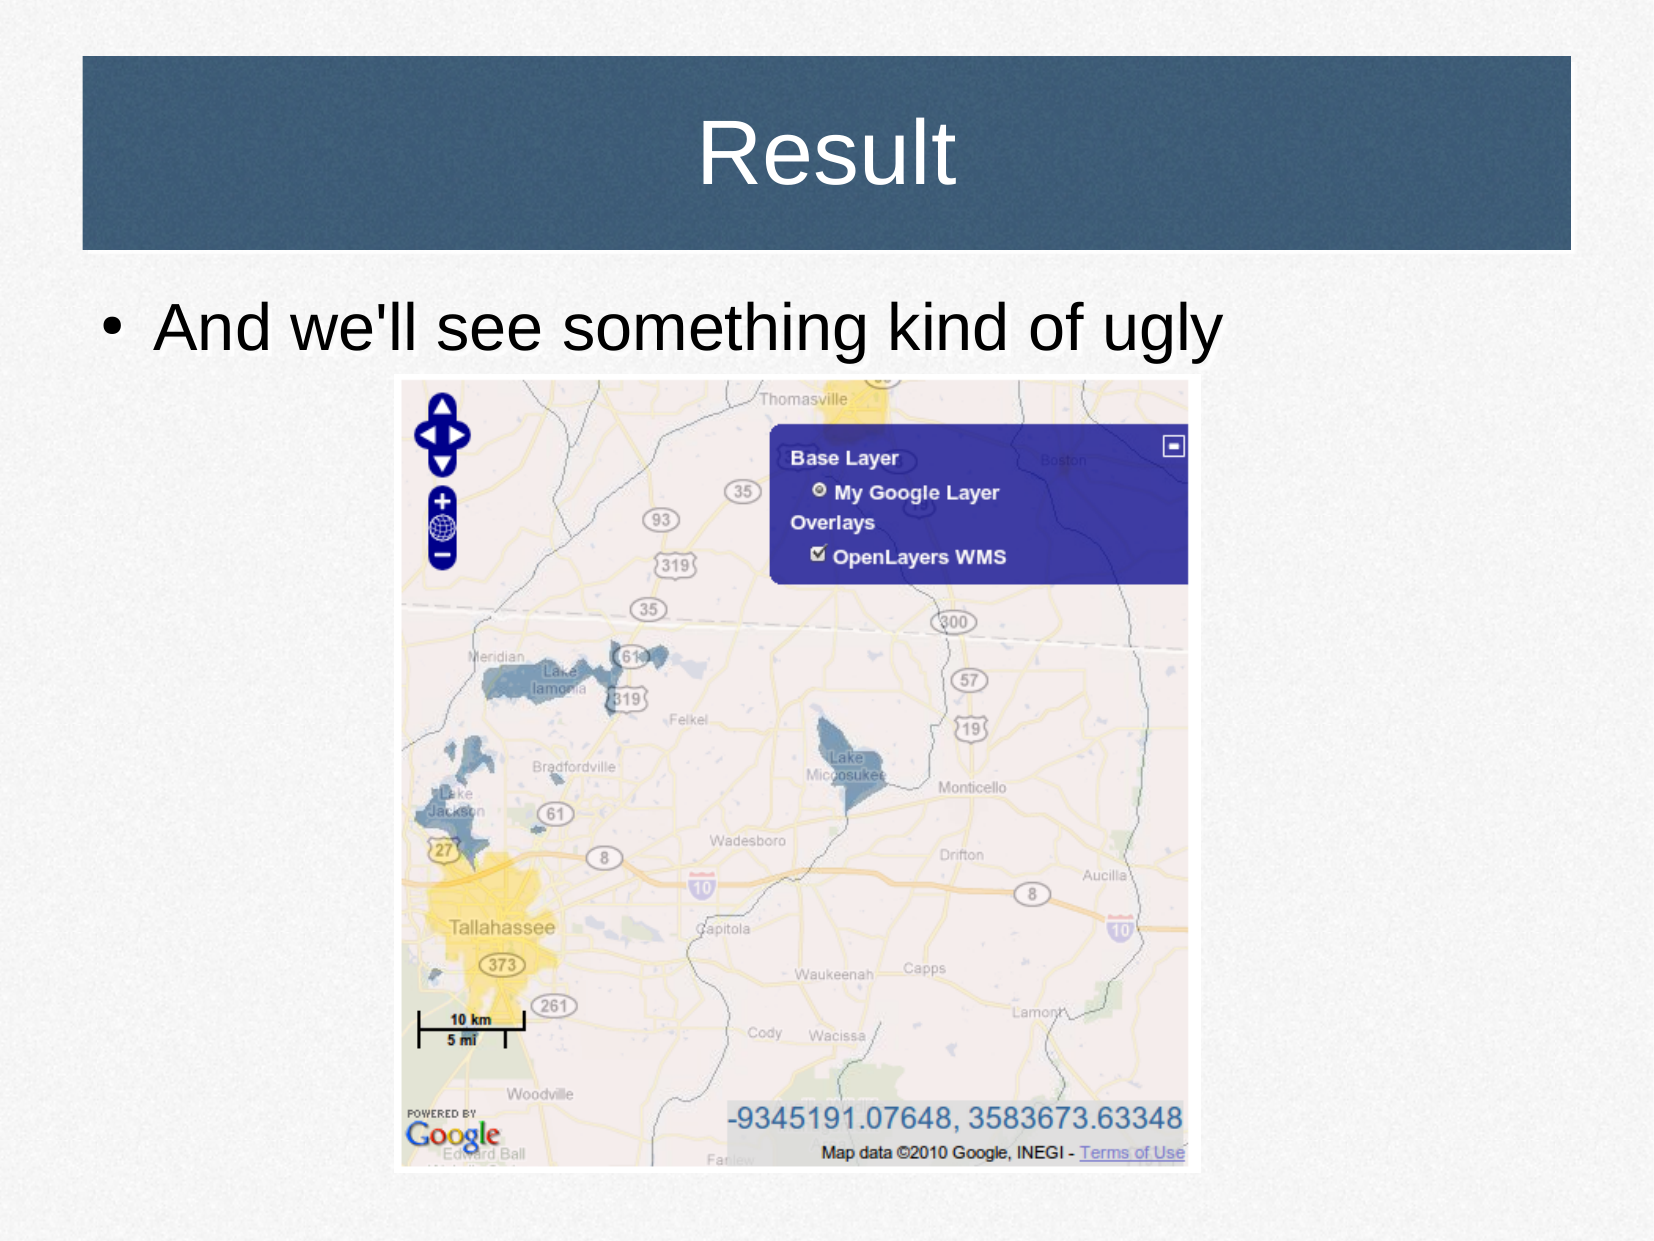

# Result
And we'll see something kind of ugly